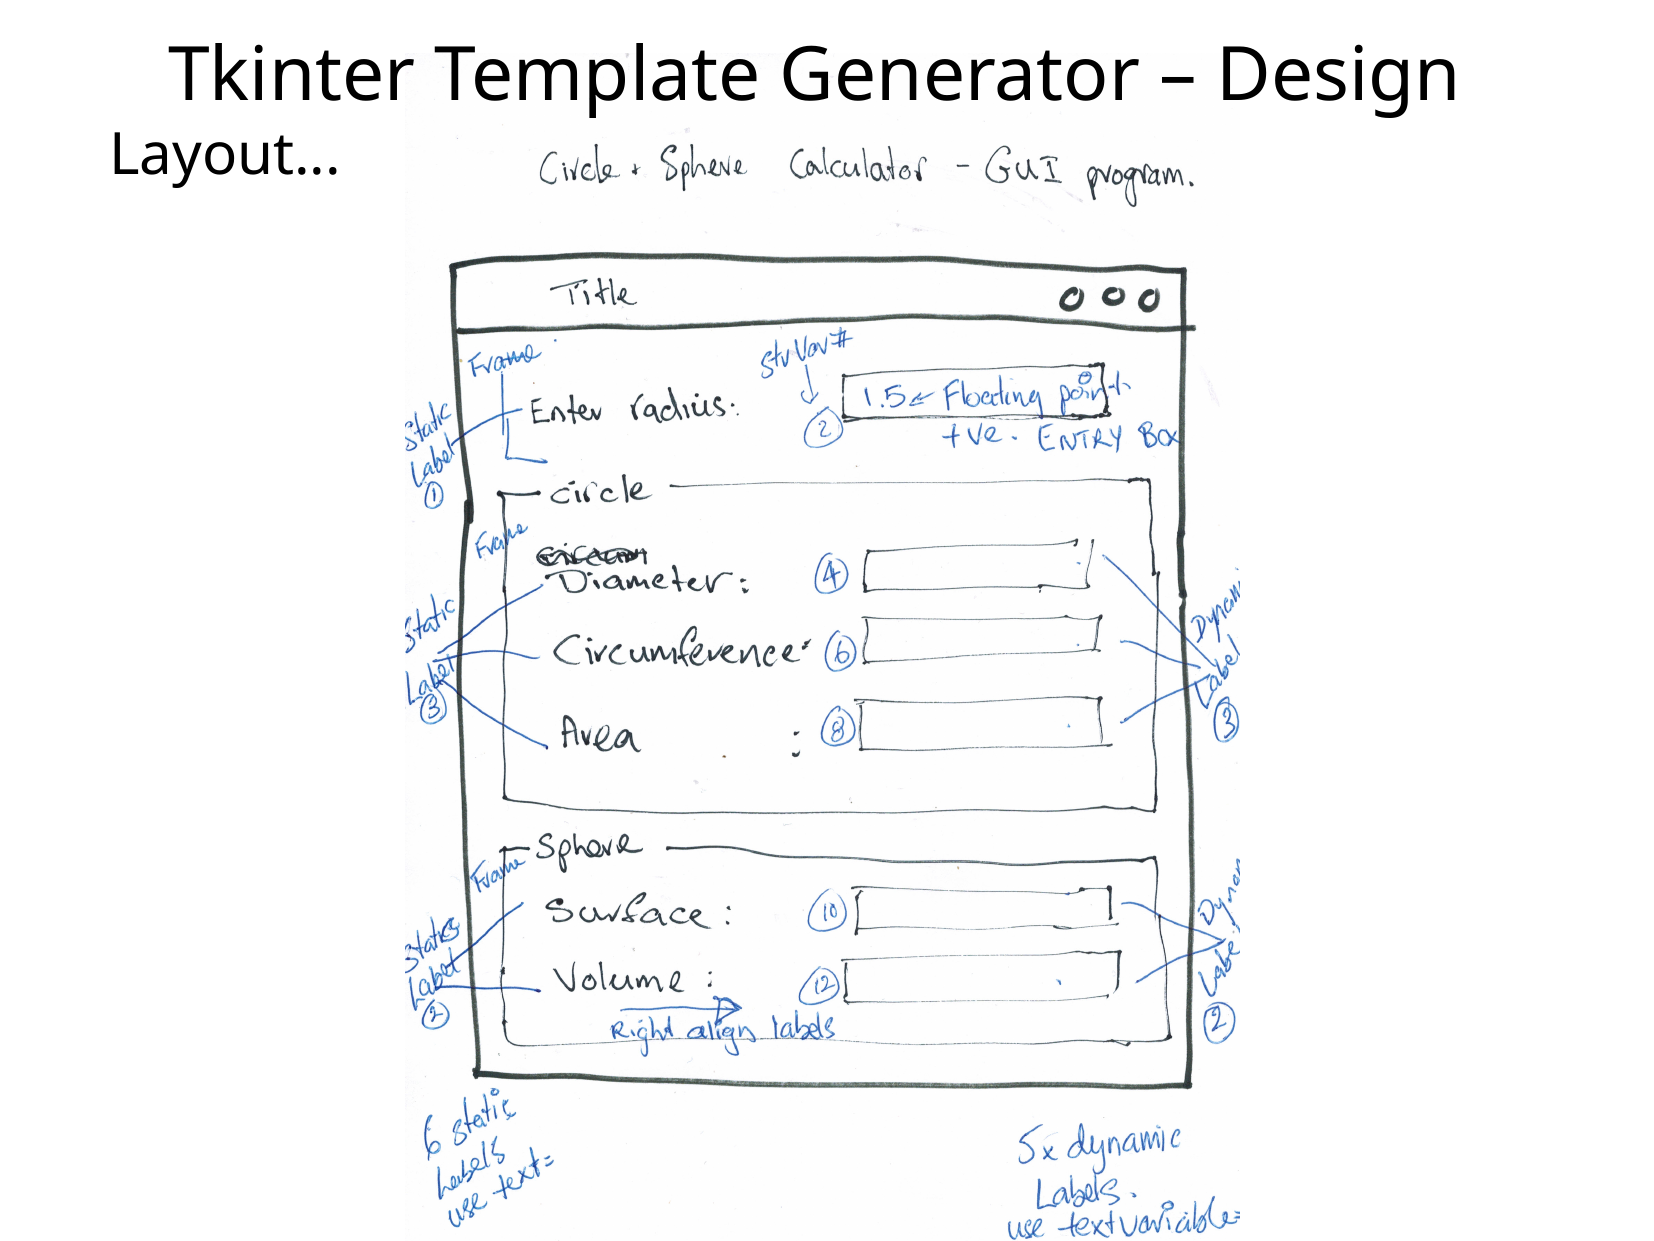

# Tkinter Template Generator – Design
Layout...